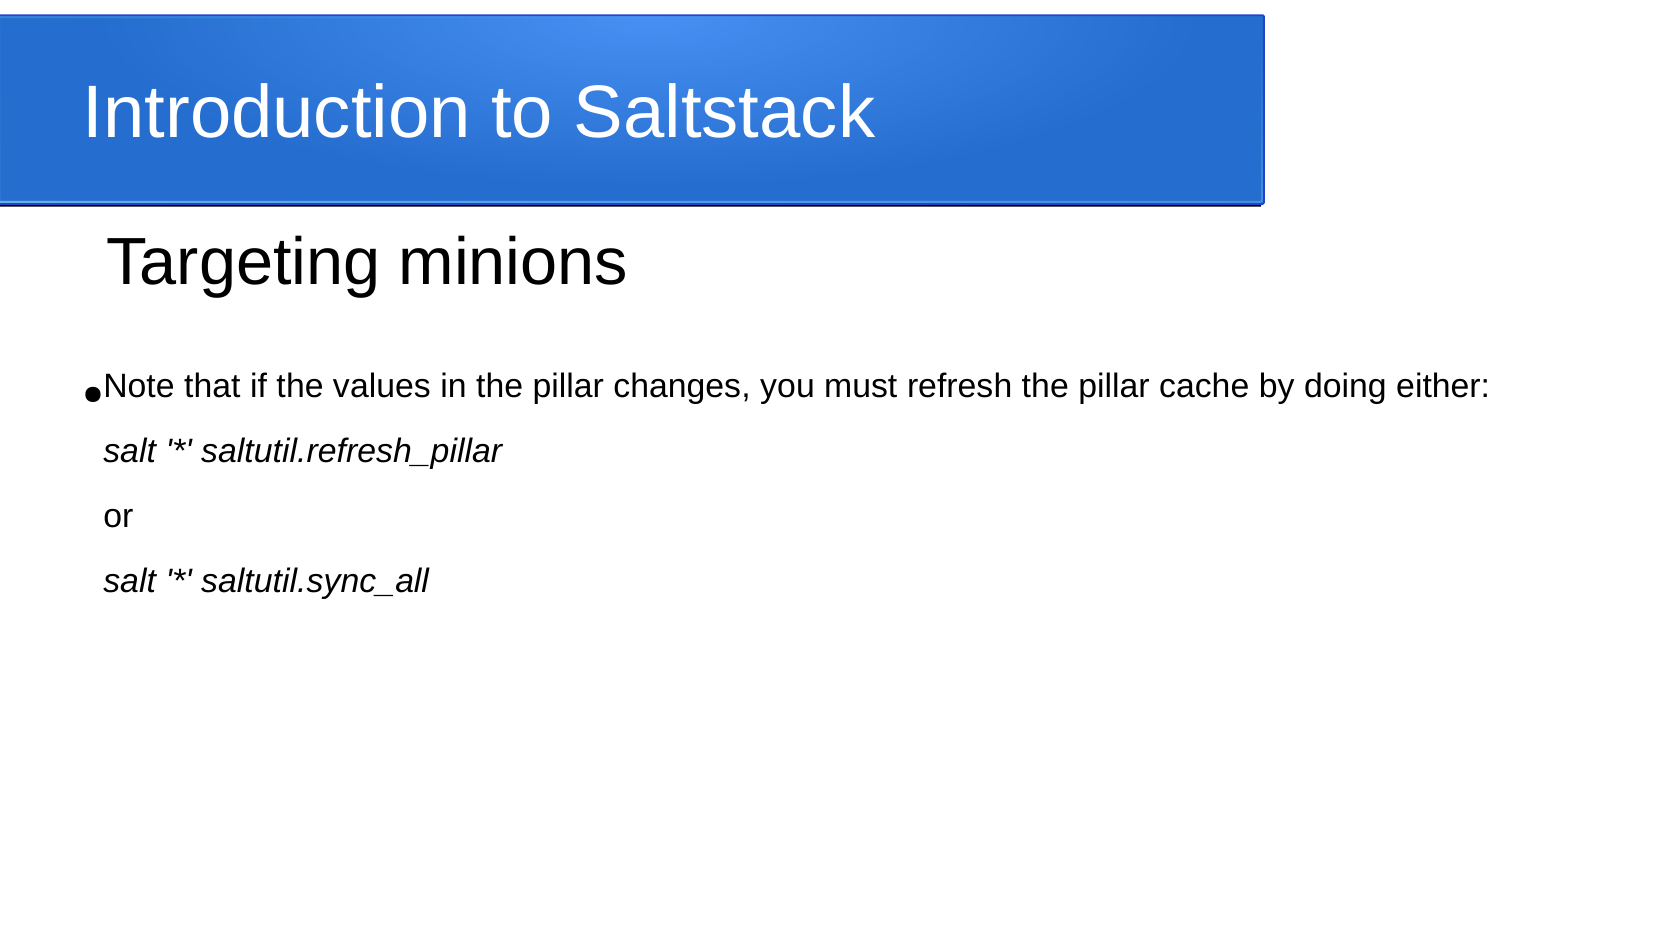

# Introduction to Saltstack
Targeting minions
Note that if the values in the pillar changes, you must refresh the pillar cache by doing either:
salt '*' saltutil.refresh_pillar
or
salt '*' saltutil.sync_all